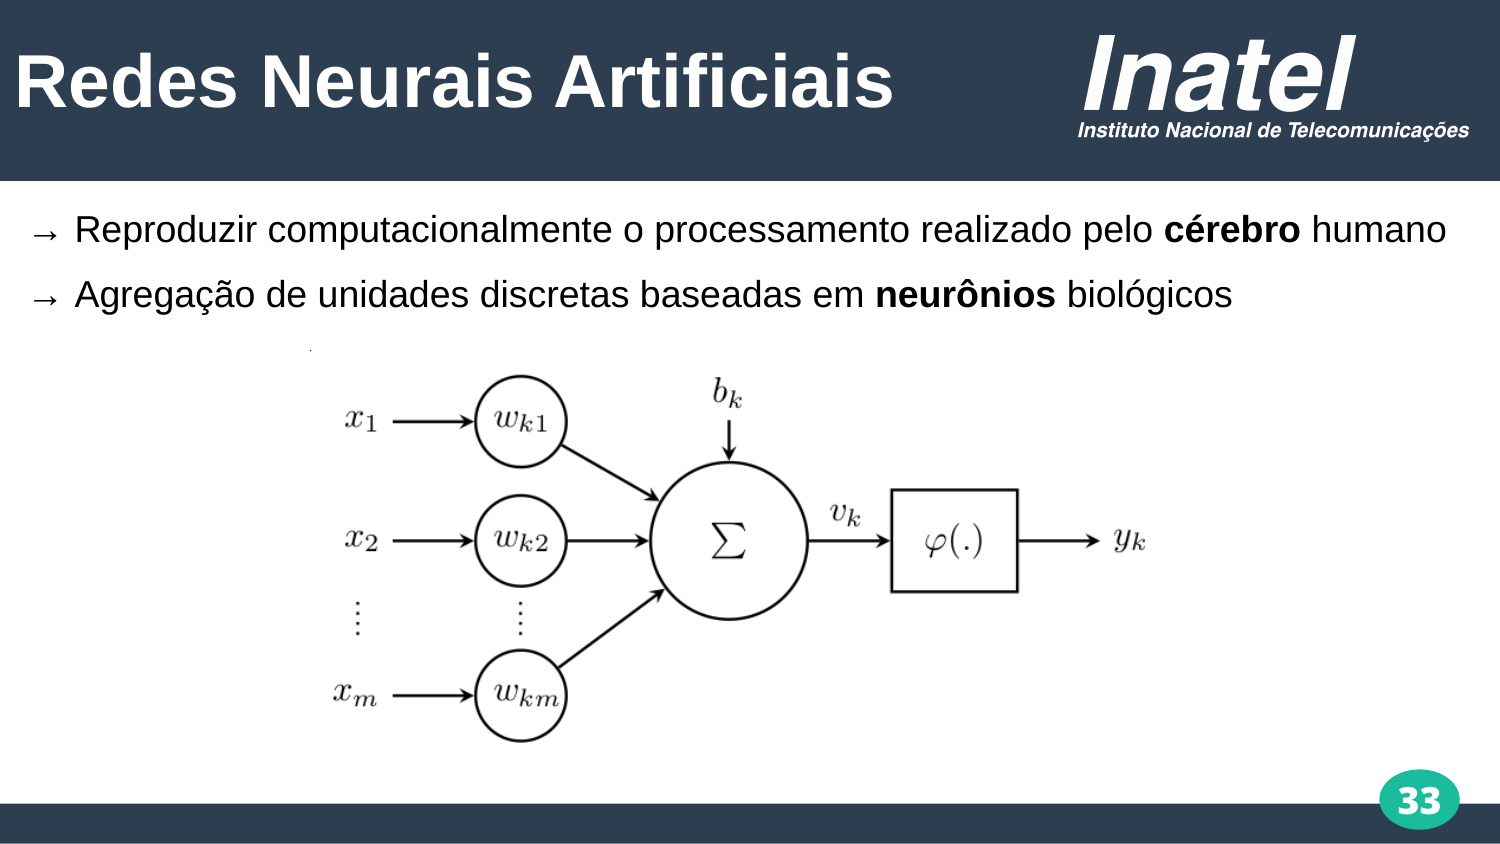

Redes Neurais Artificiais
→ Reproduzir computacionalmente o processamento realizado pelo cérebro humano
→ Agregação de unidades discretas baseadas em neurônios biológicos
33